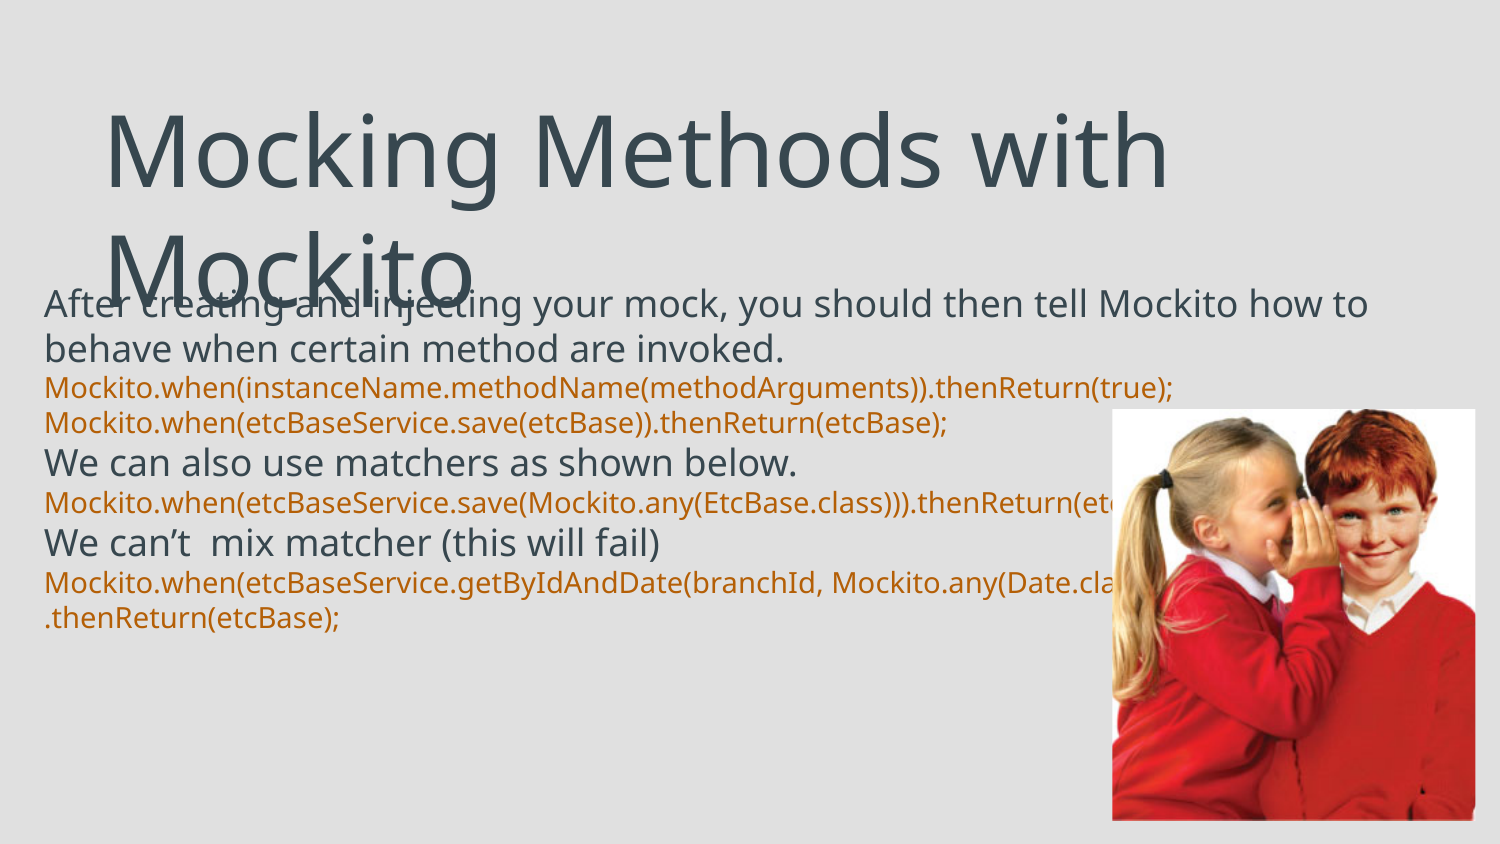

Mocking Methods with Mockito
# After creating and injecting your mock, you should then tell Mockito how to behave when certain method are invoked. Mockito.when(instanceName.methodName(methodArguments)).thenReturn(true); Mockito.when(etcBaseService.save(etcBase)).thenReturn(etcBase); We can also use matchers as shown below. Mockito.when(etcBaseService.save(Mockito.any(EtcBase.class))).thenReturn(etcBase); We can’t mix matcher (this will fail) Mockito.when(etcBaseService.getByIdAndDate(branchId, Mockito.any(Date.class))) .thenReturn(etcBase);